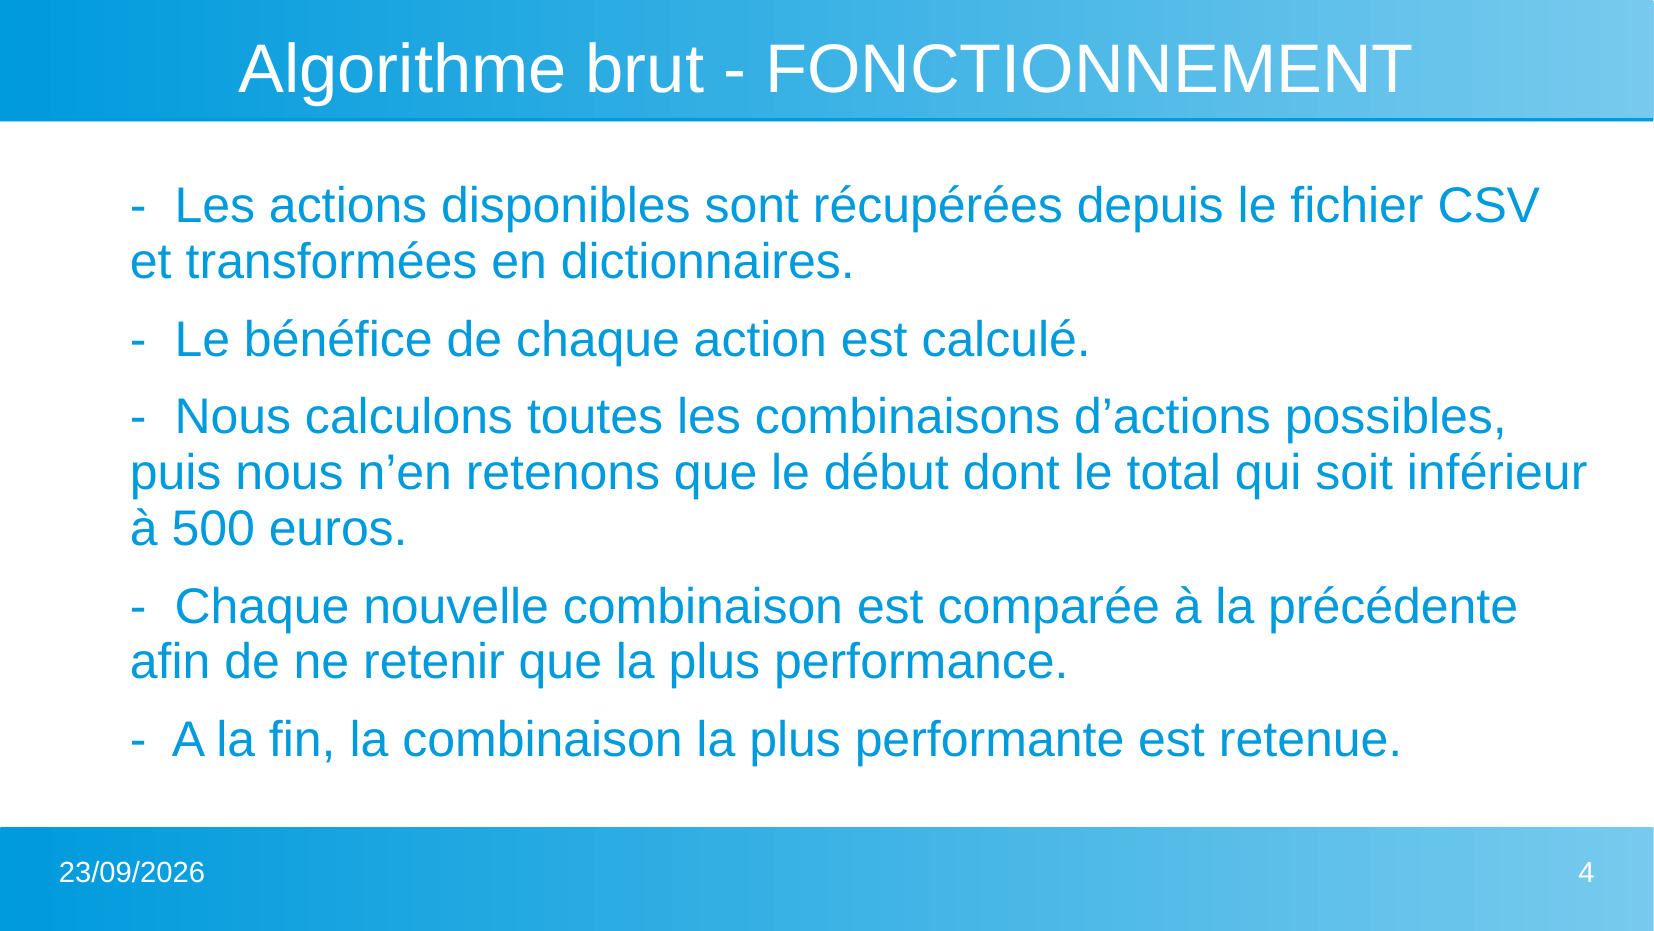

# Algorithme brut - FONCTIONNEMENT
- Les actions disponibles sont récupérées depuis le fichier CSV et transformées en dictionnaires.
- Le bénéfice de chaque action est calculé.
- Nous calculons toutes les combinaisons d’actions possibles, puis nous n’en retenons que le début dont le total qui soit inférieur à 500 euros.
- Chaque nouvelle combinaison est comparée à la précédente afin de ne retenir que la plus performance.
- A la fin, la combinaison la plus performante est retenue.
4